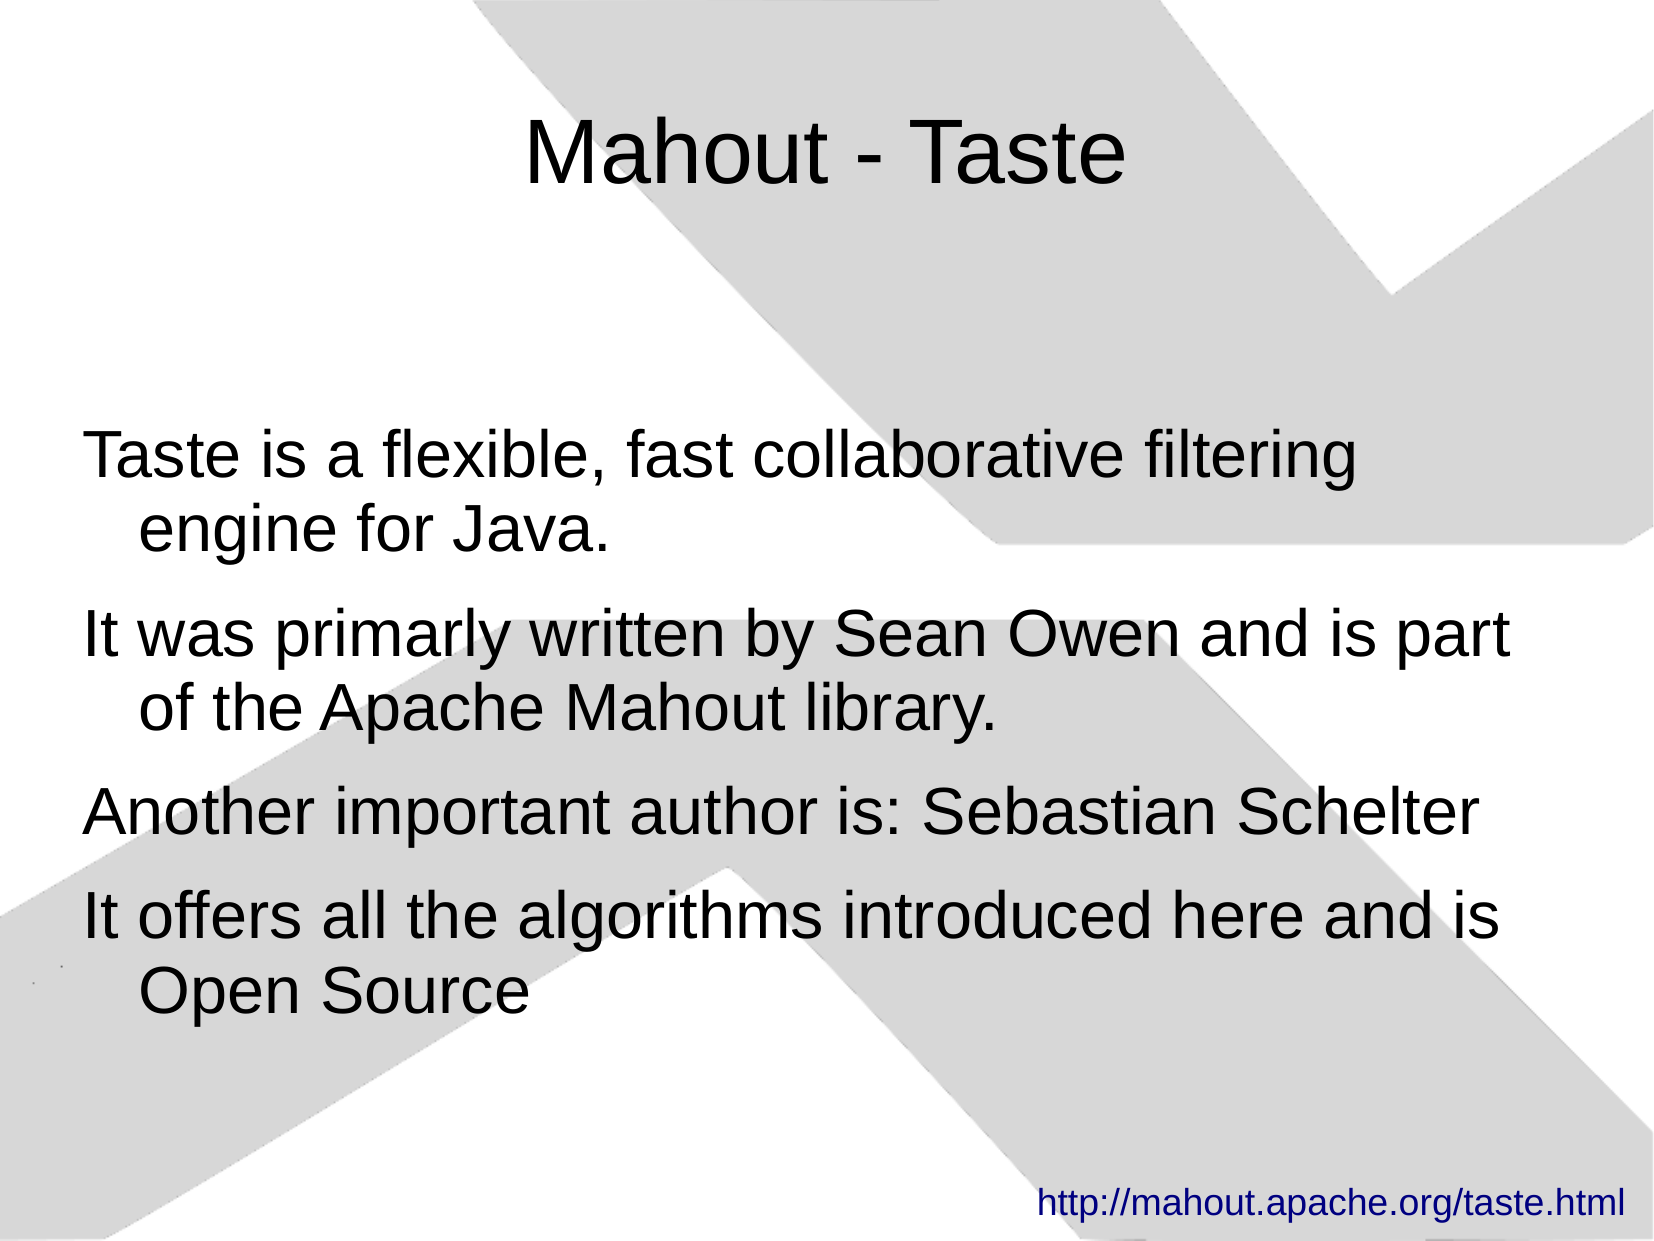

# Mahout - Taste
Taste is a flexible, fast collaborative filtering engine for Java.
It was primarly written by Sean Owen and is part of the Apache Mahout library.
Another important author is: Sebastian Schelter
It offers all the algorithms introduced here and is Open Source
http://mahout.apache.org/taste.html